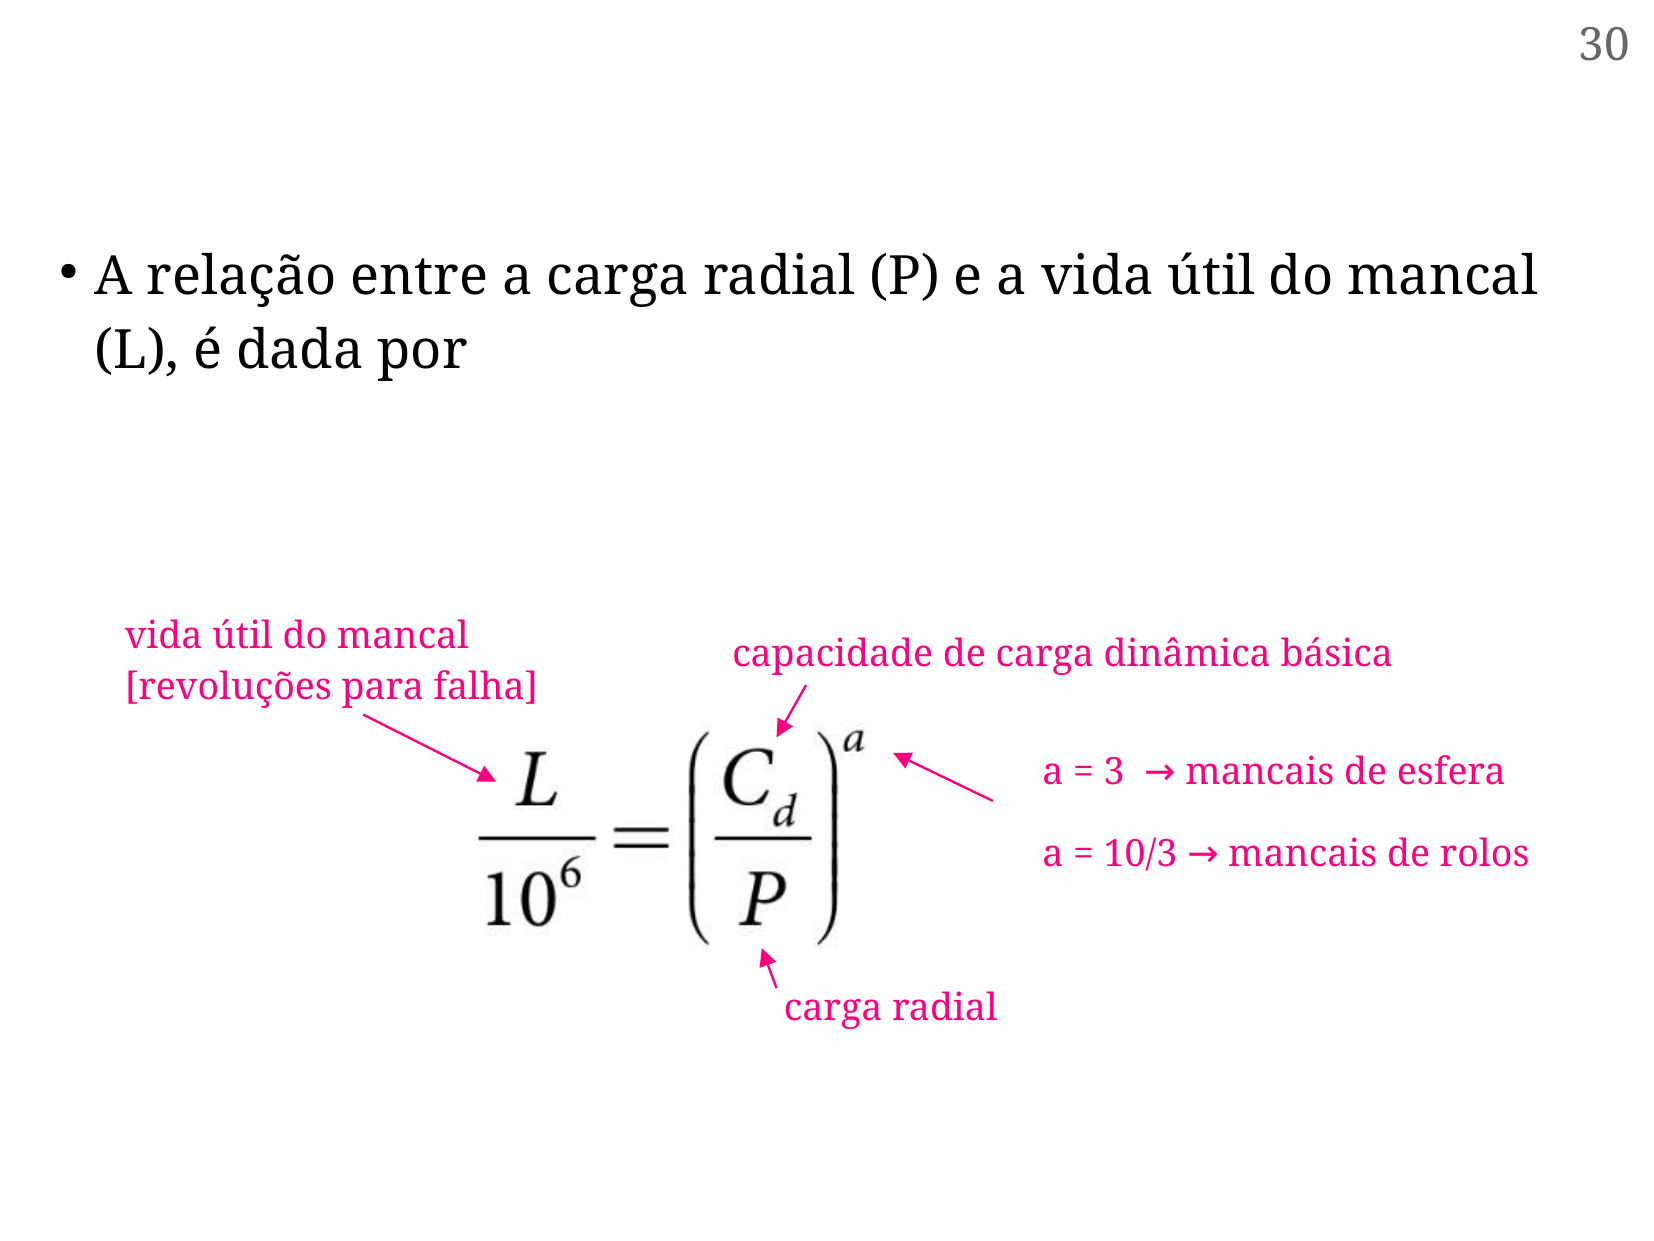

30
#
A relação entre a carga radial (P) e a vida útil do mancal (L), é dada por
vida útil do mancal
[revoluções para falha]
capacidade de carga dinâmica básica
a = 3 → mancais de esfera
a = 10/3 → mancais de rolos
carga radial